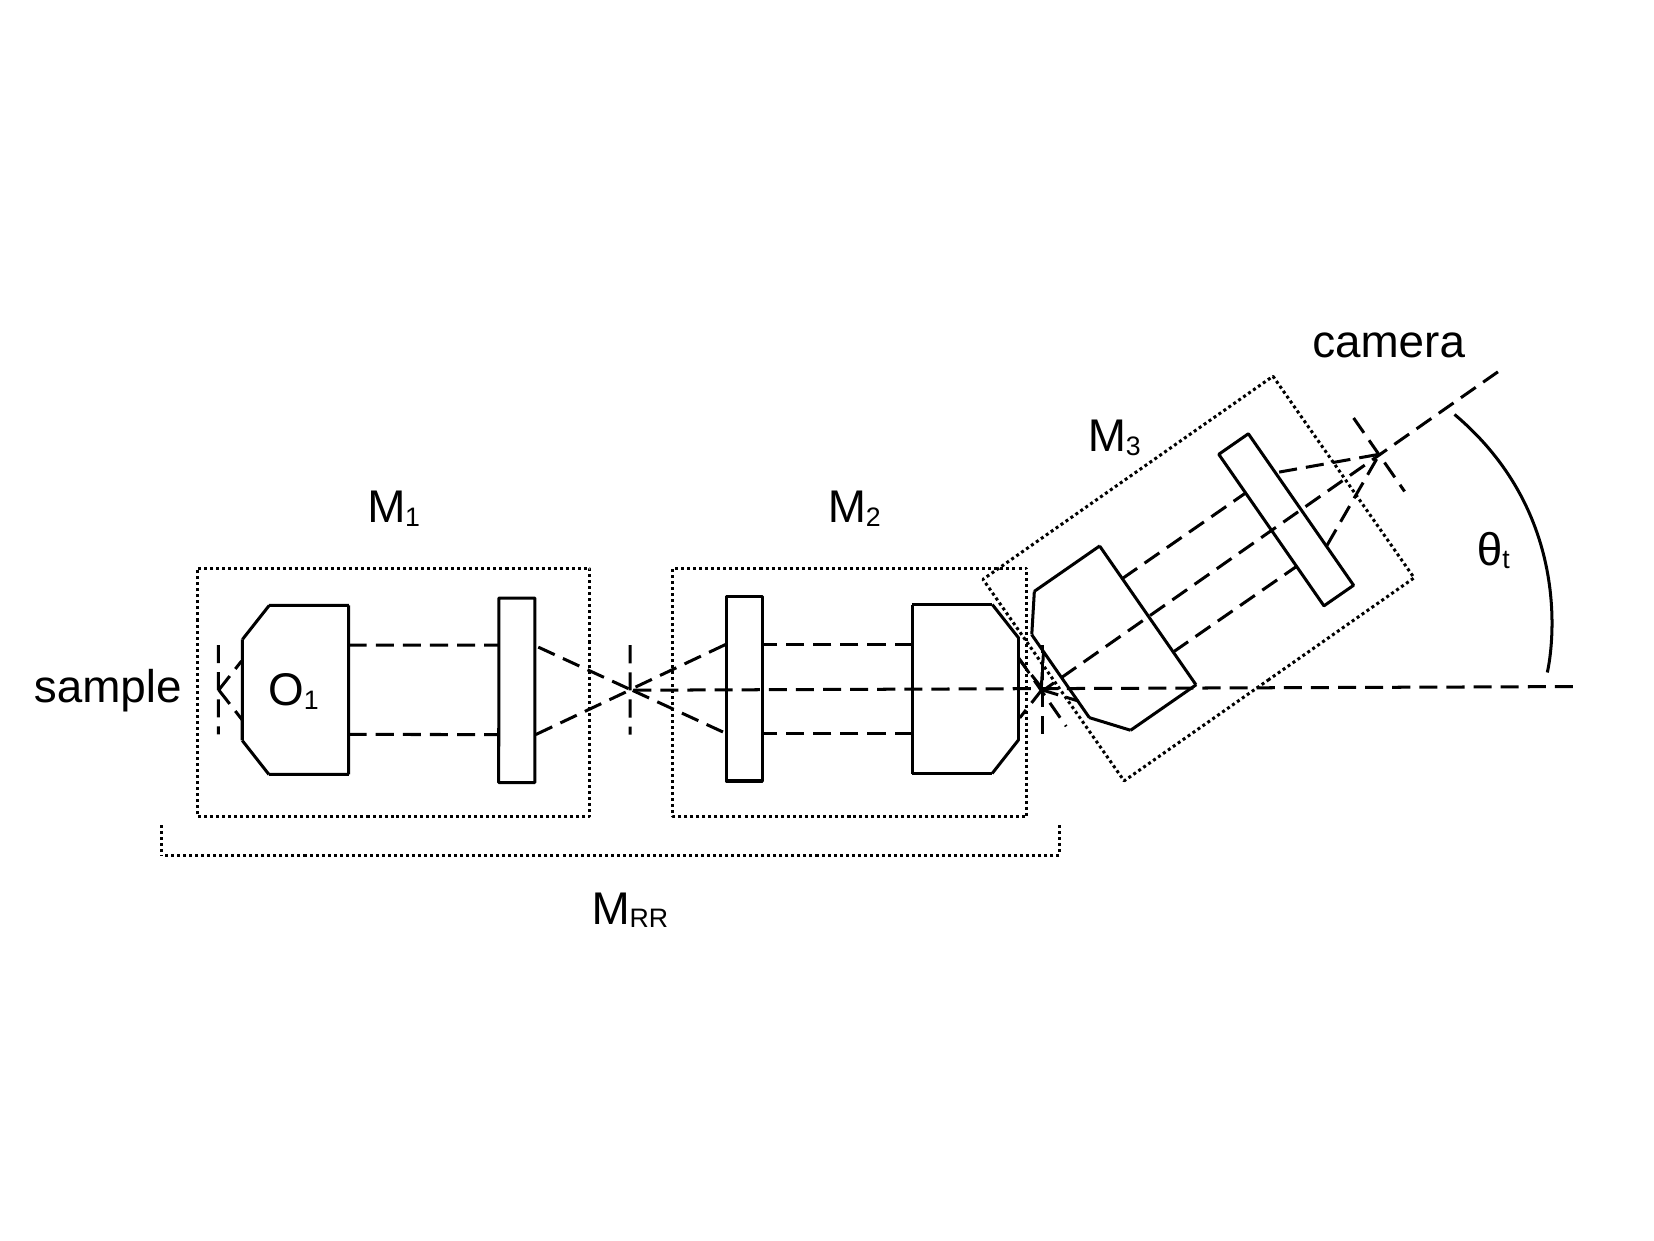

camera
M3
M1
M2
θt
sample
O1
MRR